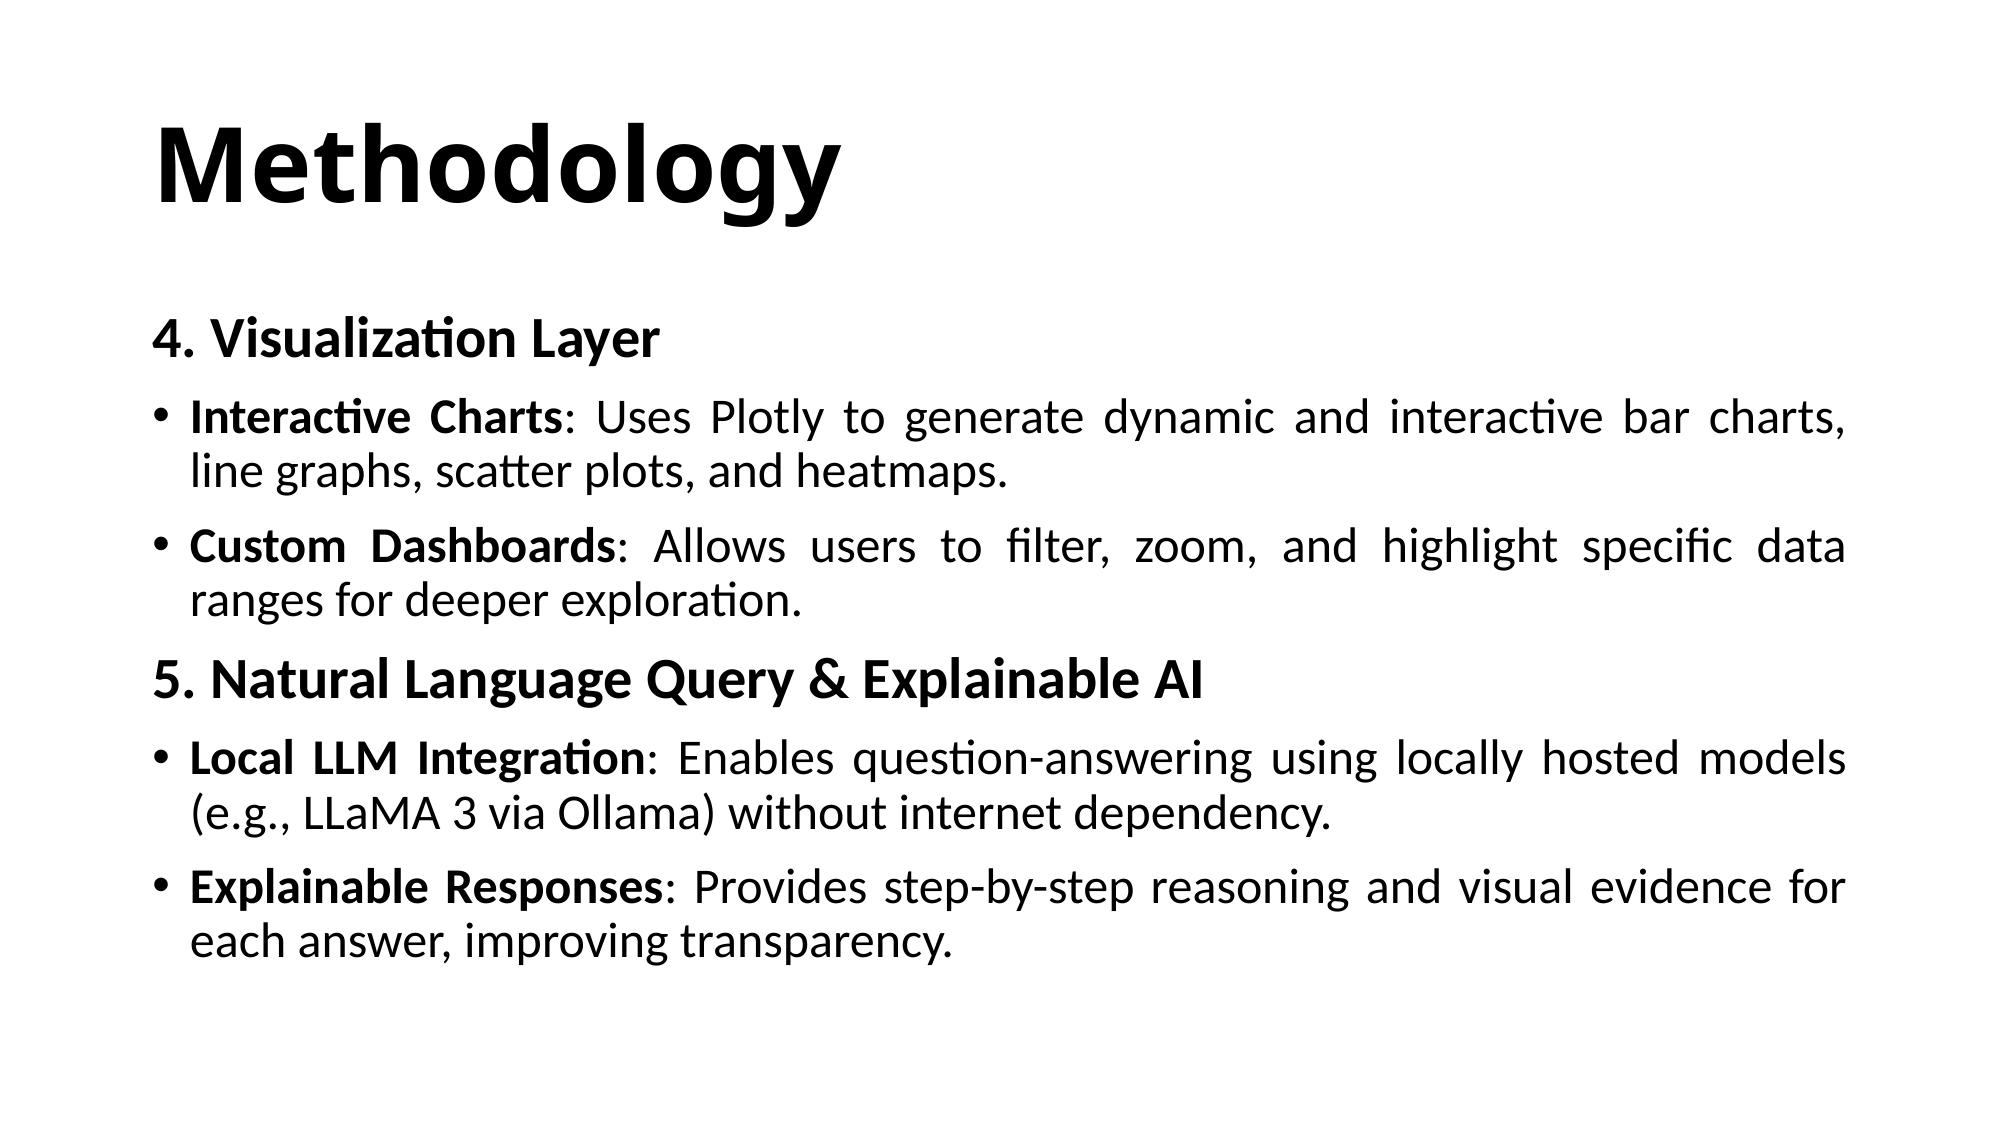

# Methodology
4. Visualization Layer
Interactive Charts: Uses Plotly to generate dynamic and interactive bar charts, line graphs, scatter plots, and heatmaps.
Custom Dashboards: Allows users to filter, zoom, and highlight specific data ranges for deeper exploration.
5. Natural Language Query & Explainable AI
Local LLM Integration: Enables question-answering using locally hosted models (e.g., LLaMA 3 via Ollama) without internet dependency.
Explainable Responses: Provides step-by-step reasoning and visual evidence for each answer, improving transparency.